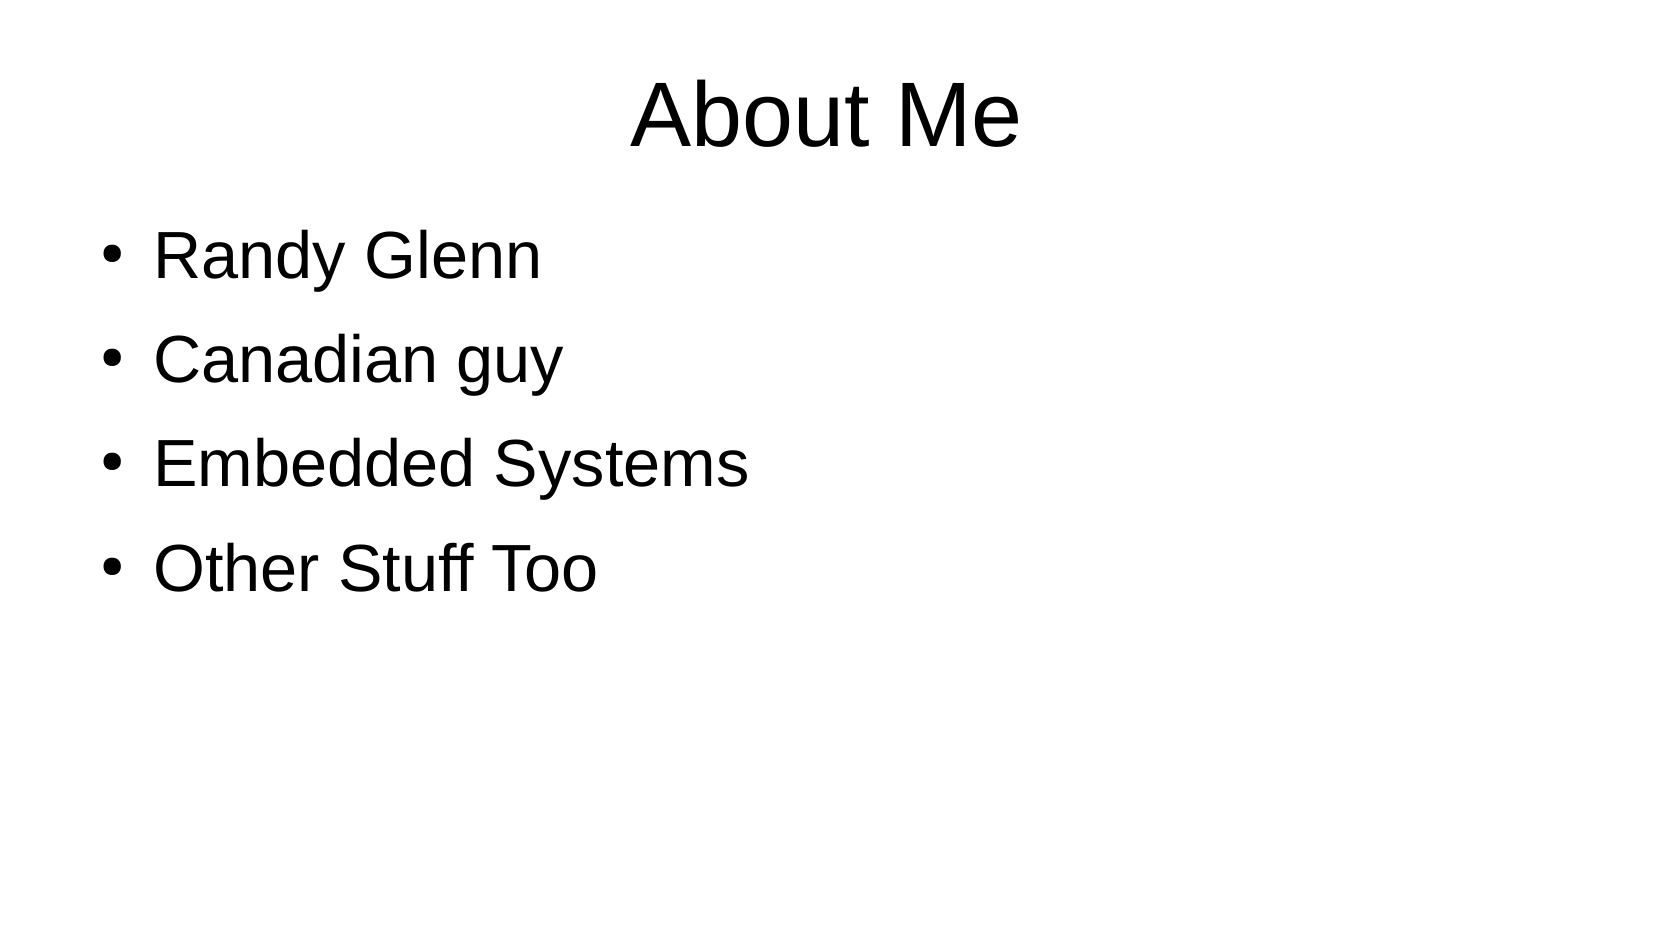

# About Me
Randy Glenn
Canadian guy
Embedded Systems
Other Stuff Too